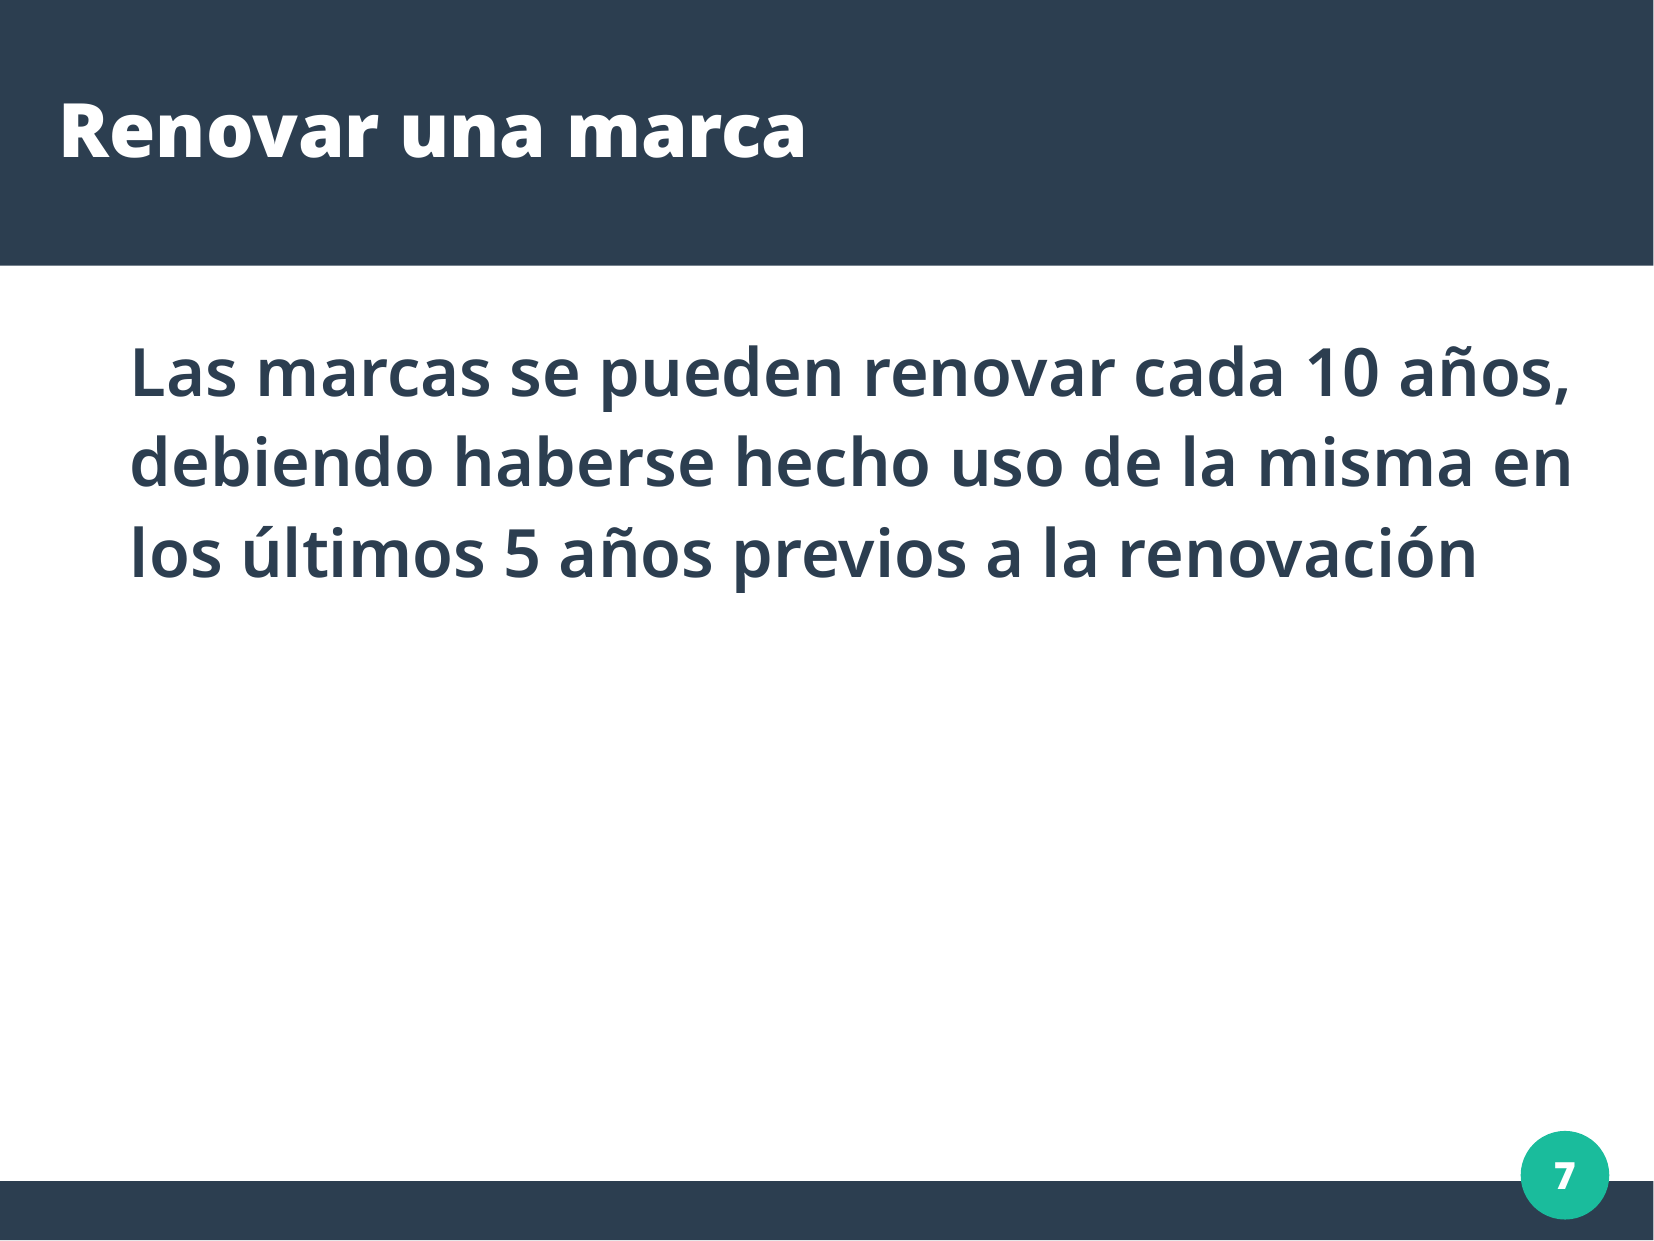

# Renovar una marca
Las marcas se pueden renovar cada 10 años, debiendo haberse hecho uso de la misma en los últimos 5 años previos a la renovación
7